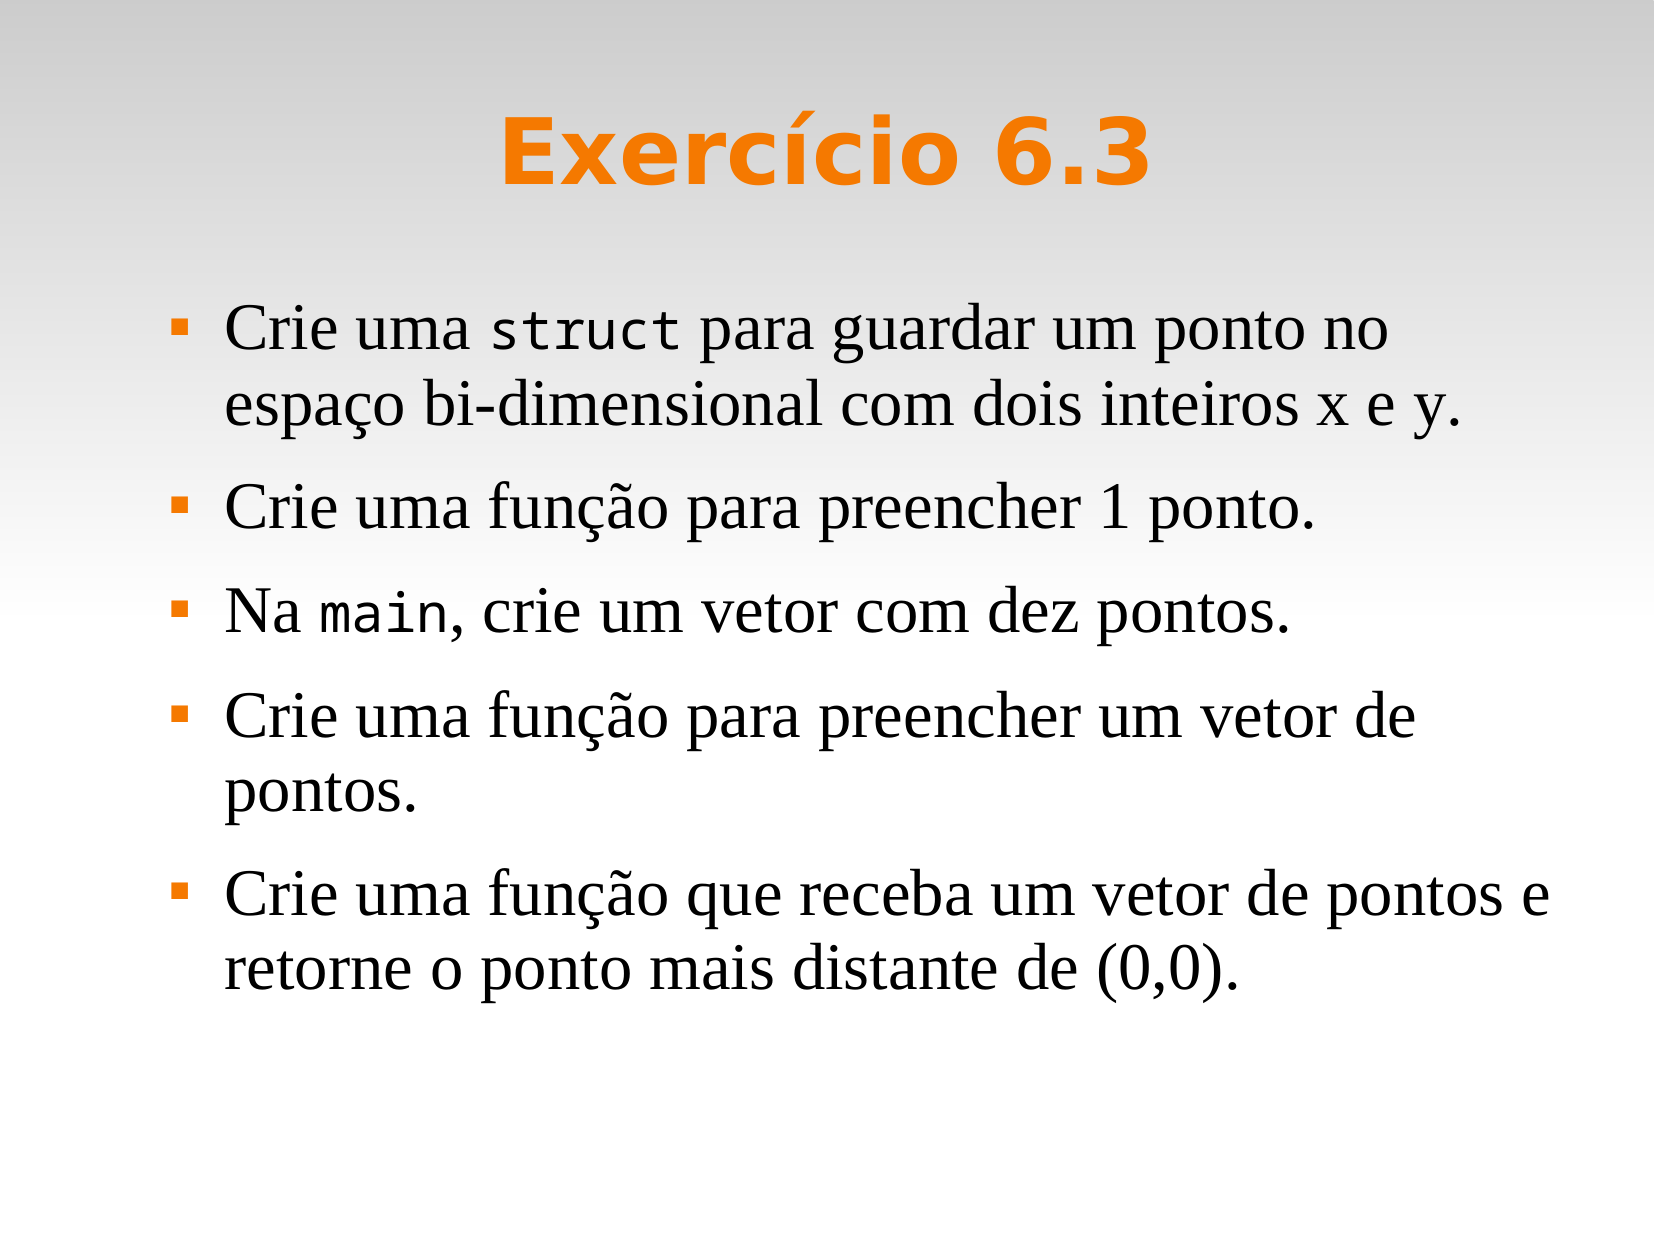

# Exercício 6.3
Crie uma struct para guardar um ponto no espaço bi-dimensional com dois inteiros x e y.
Crie uma função para preencher 1 ponto.
Na main, crie um vetor com dez pontos.
Crie uma função para preencher um vetor de pontos.
Crie uma função que receba um vetor de pontos e retorne o ponto mais distante de (0,0).